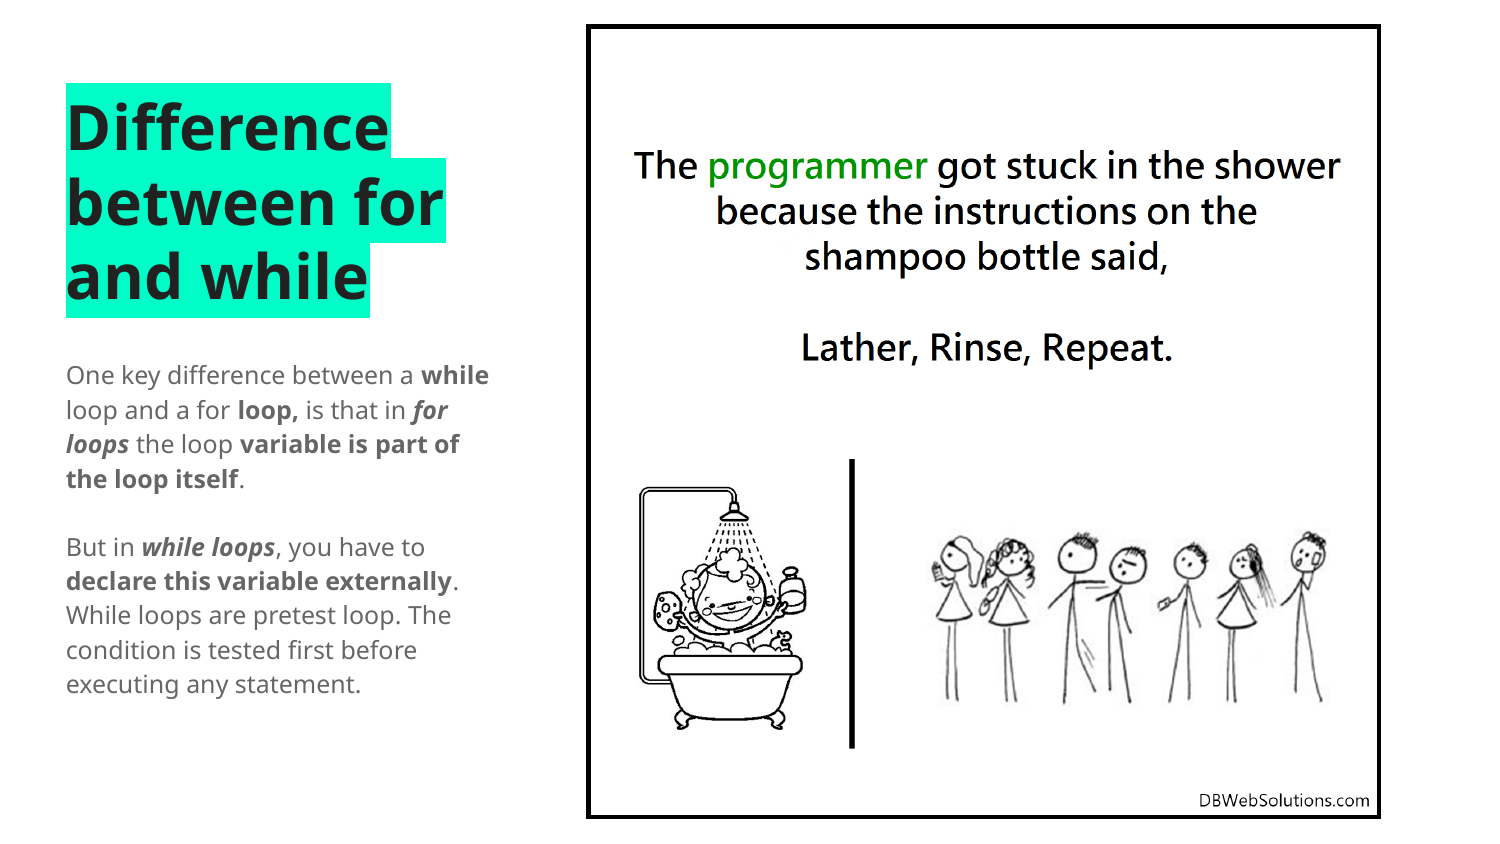

Difference between for and while
One key difference between a while loop and a for loop, is that in for loops the loop variable is part of the loop itself.
But in while loops, you have to declare this variable externally. While loops are pretest loop. The condition is tested first before executing any statement.